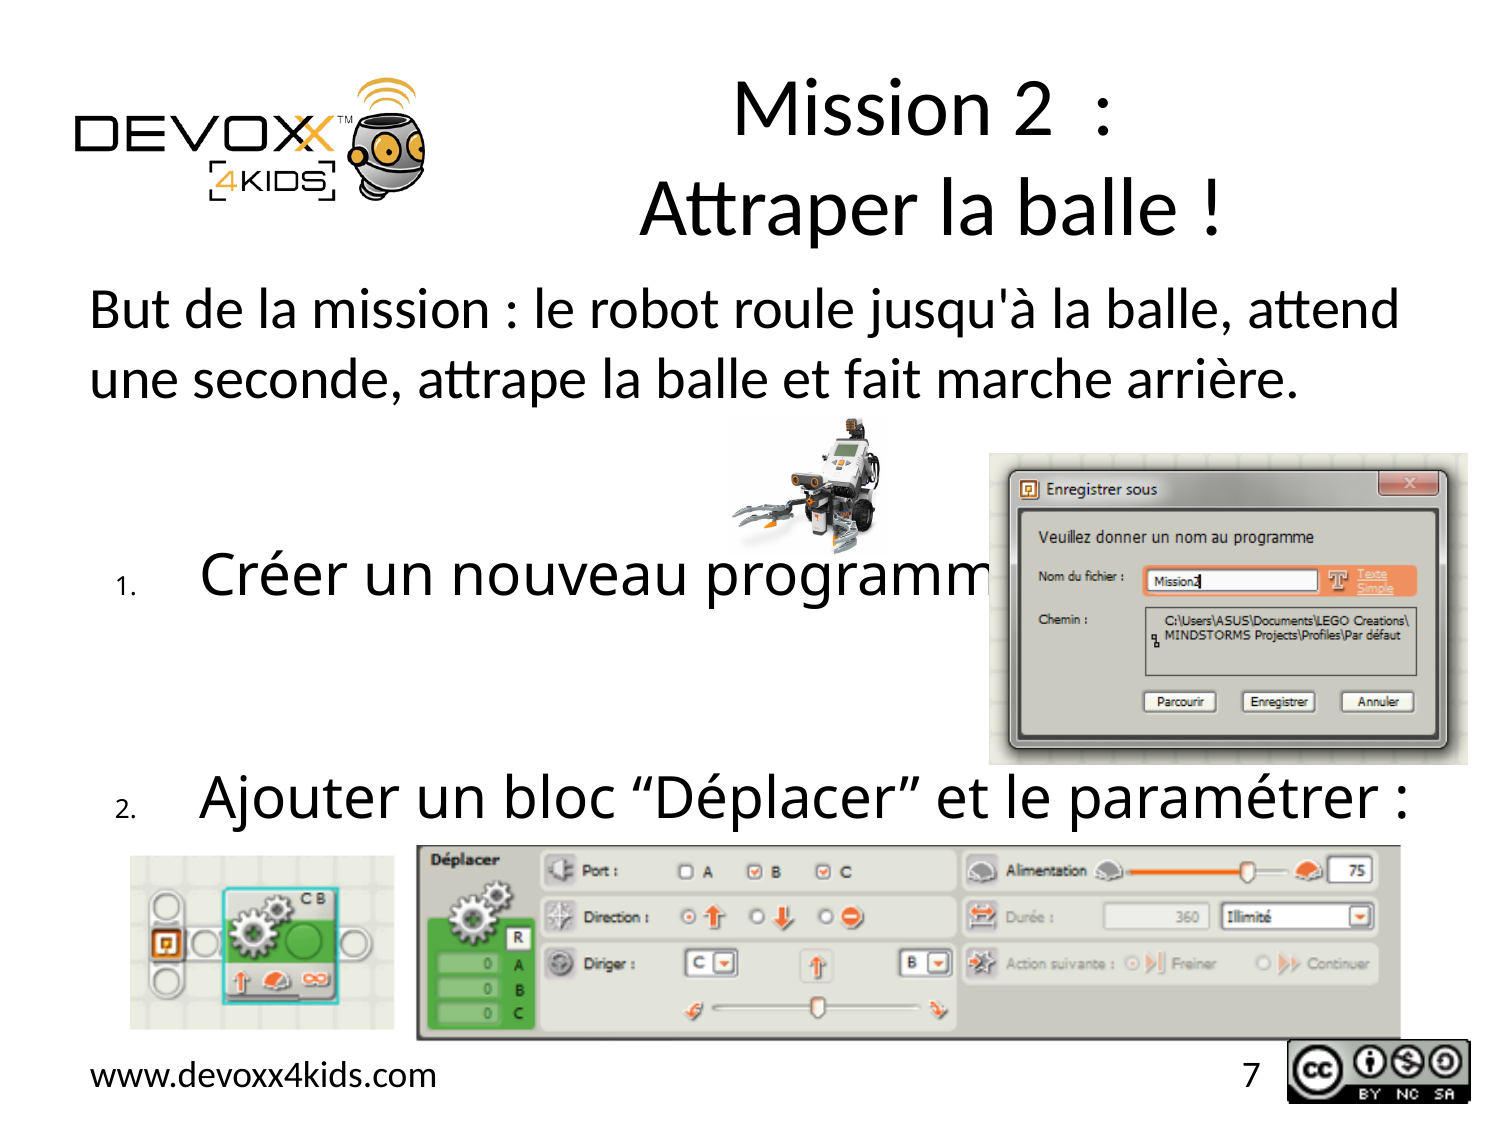

# Mission 2 : Attraper la balle !
But de la mission : le robot roule jusqu'à la balle, attend une seconde, attrape la balle et fait marche arrière.
Créer un nouveau programme :
Ajouter un bloc “Déplacer” et le paramétrer :